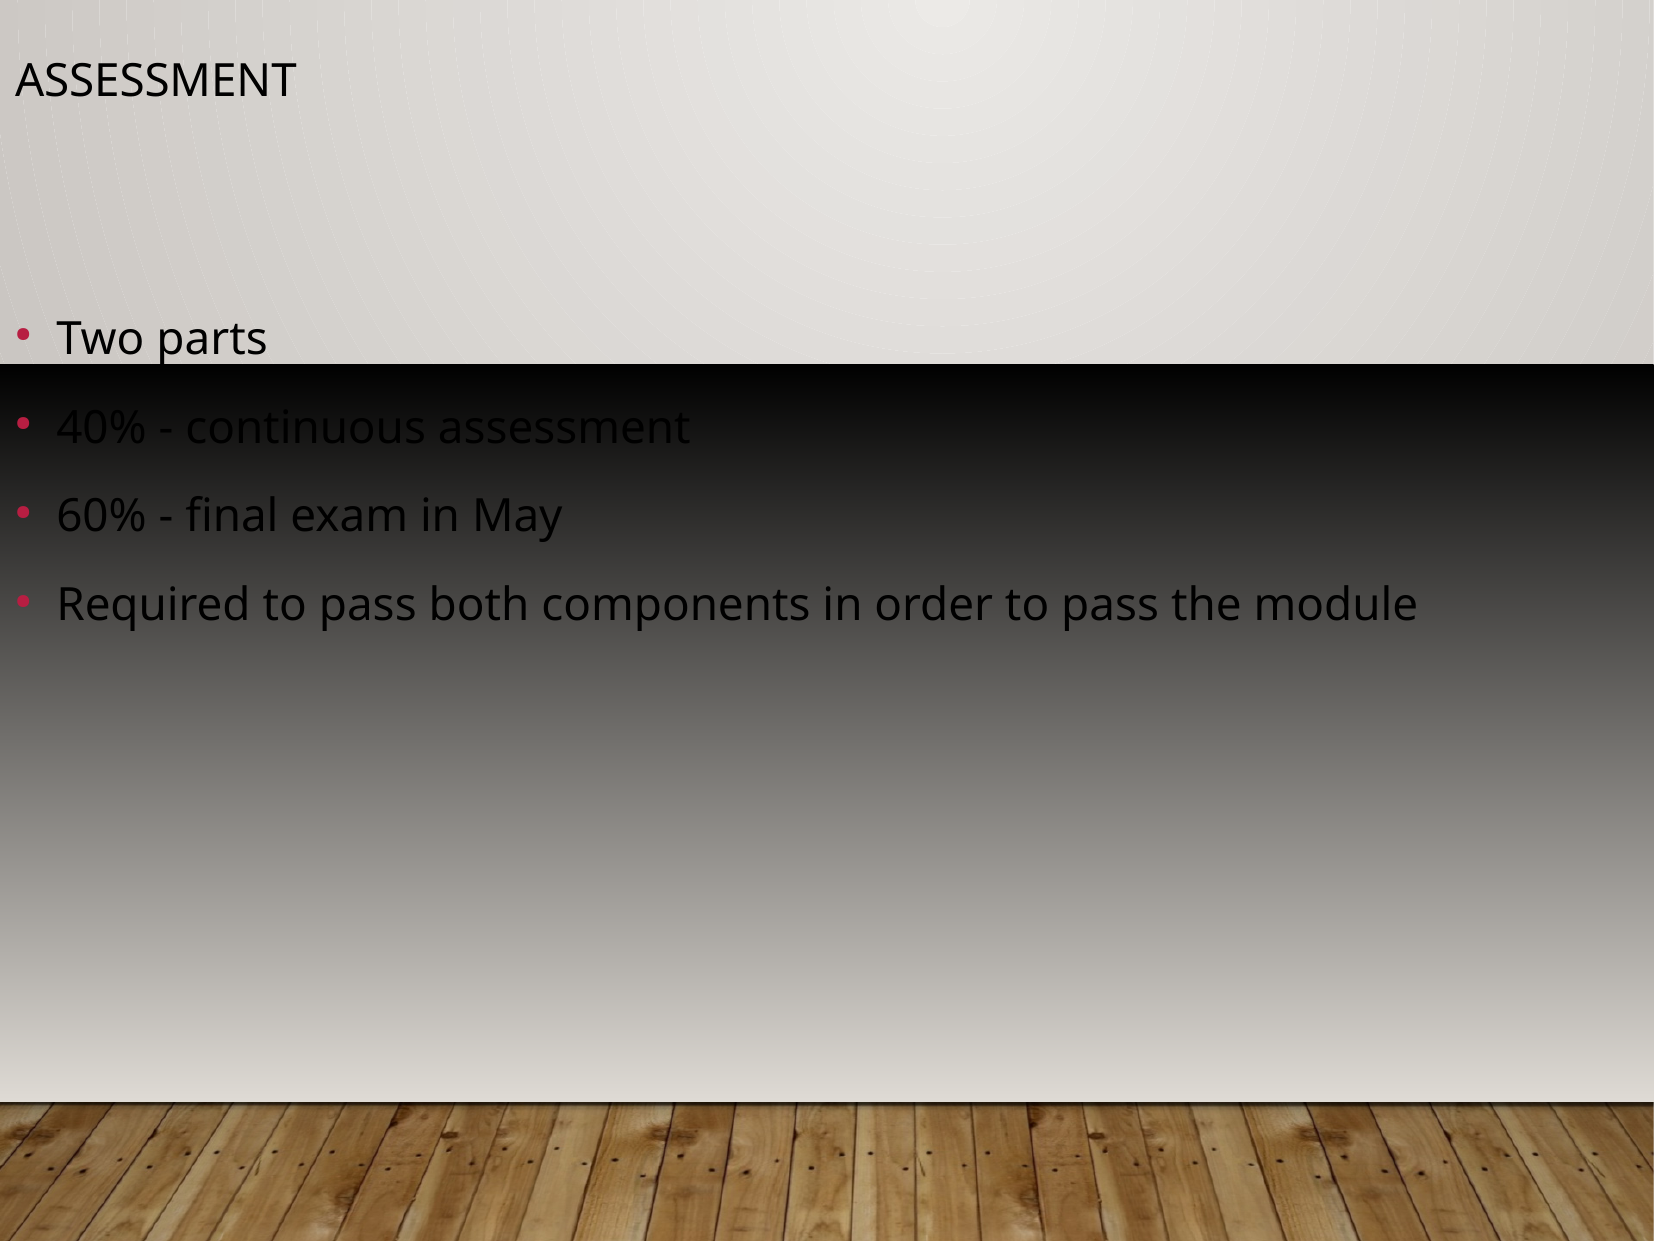

# Assessment
Two parts
40% - continuous assessment
60% - final exam in May
Required to pass both components in order to pass the module